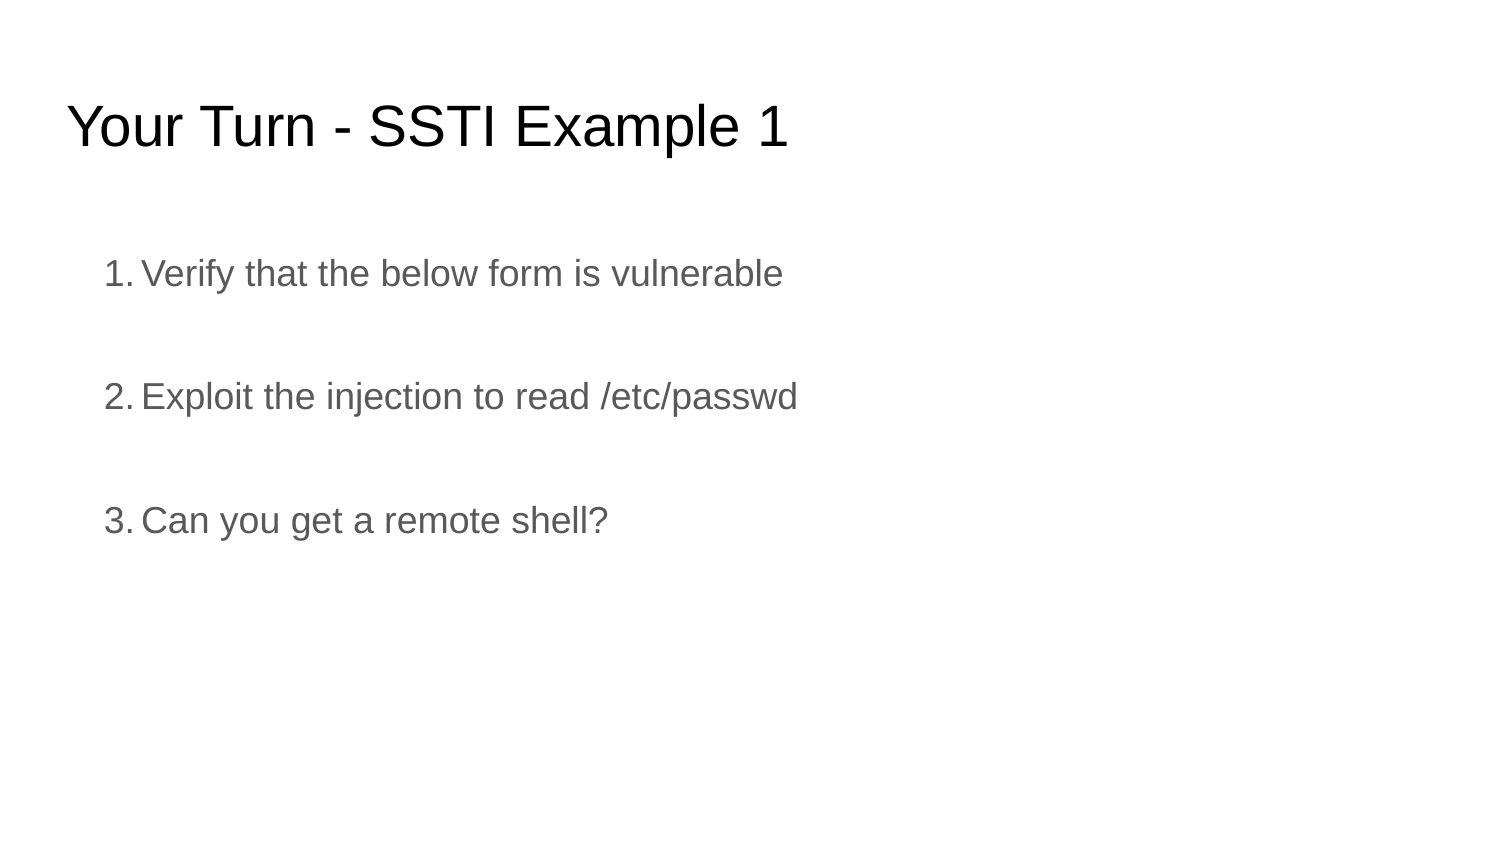

# Your Turn - SSTI Example 1
Verify that the below form is vulnerable
Exploit the injection to read /etc/passwd
Can you get a remote shell?